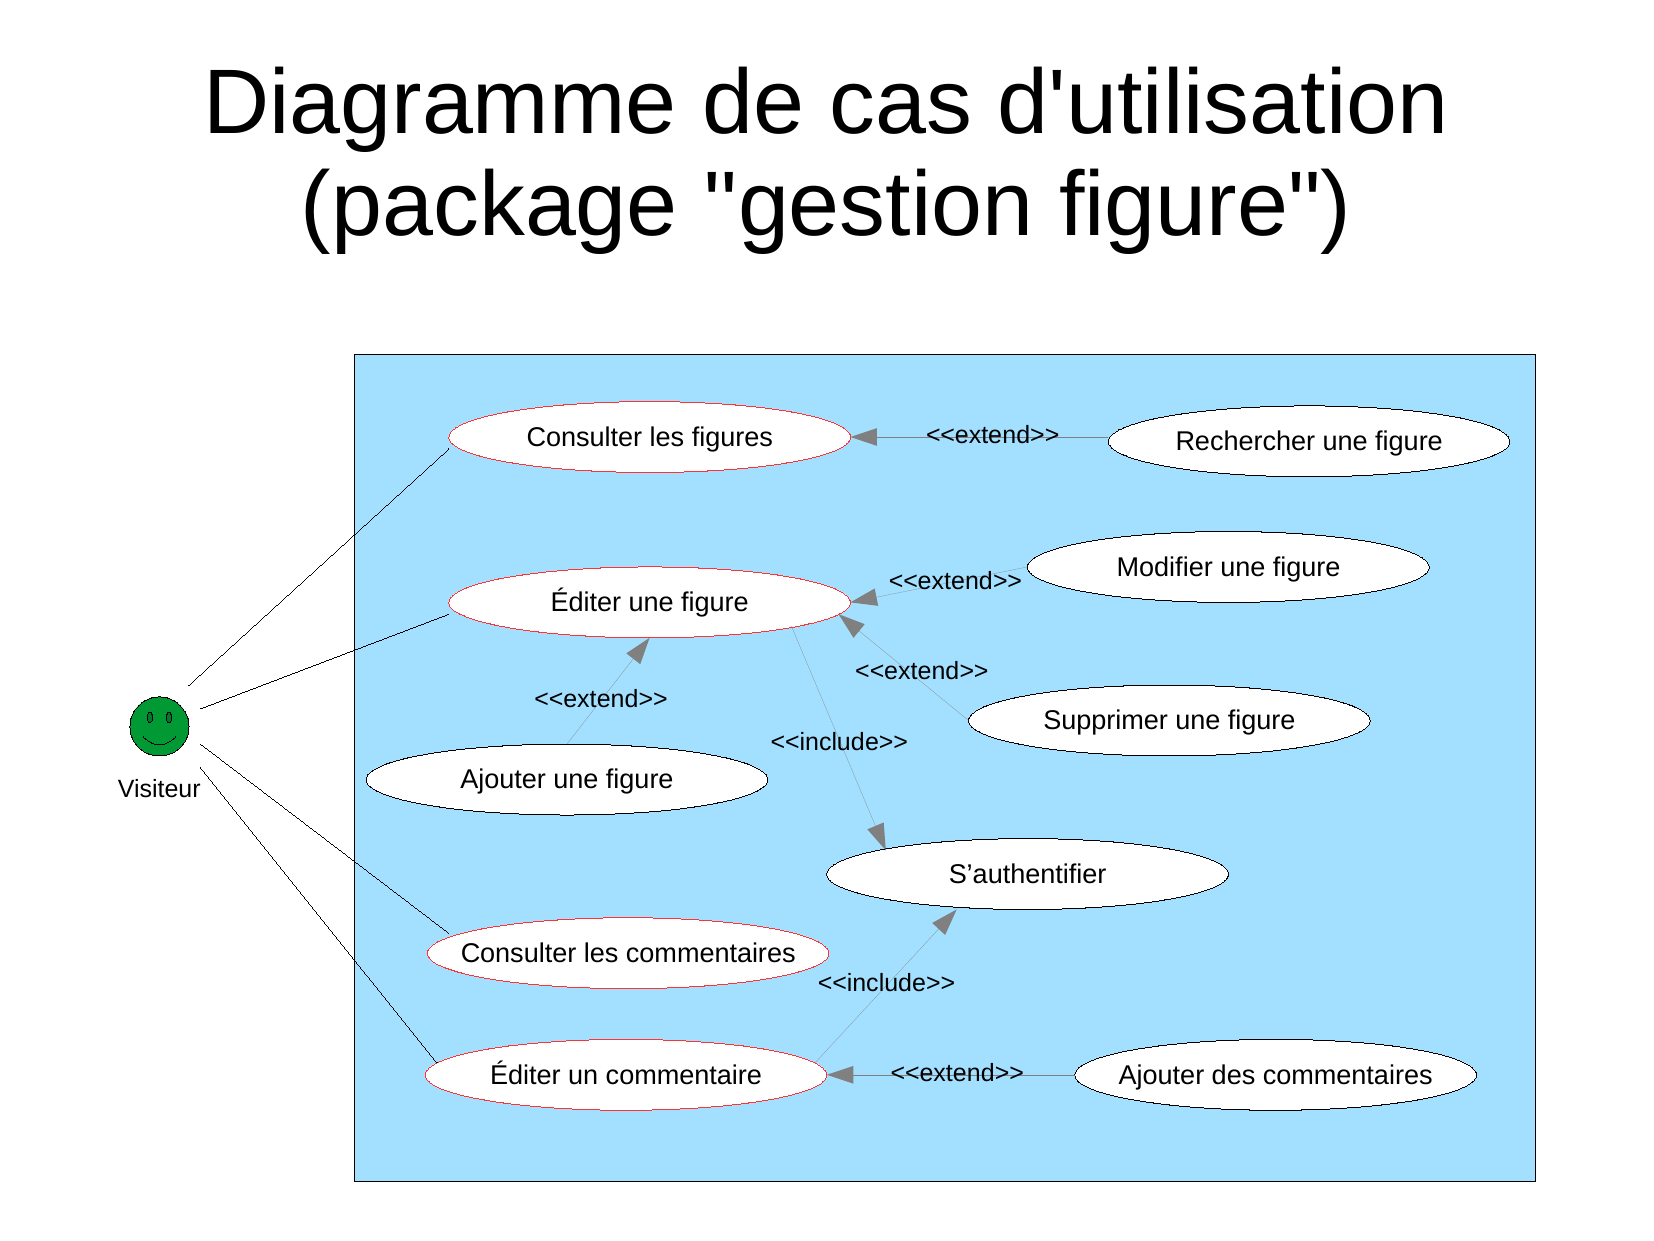

# Diagramme de cas d'utilisation (package ''gestion figure")
Consulter les figures
Rechercher une figure
<<extend>>
Modifier une figure
<<extend>>
Éditer une figure
<<extend>>
<<extend>>
Supprimer une figure
<<include>>
Ajouter une figure
Visiteur
S’authentifier
Consulter les commentaires
<<include>>
Éditer un commentaire
Ajouter des commentaires
<<extend>>